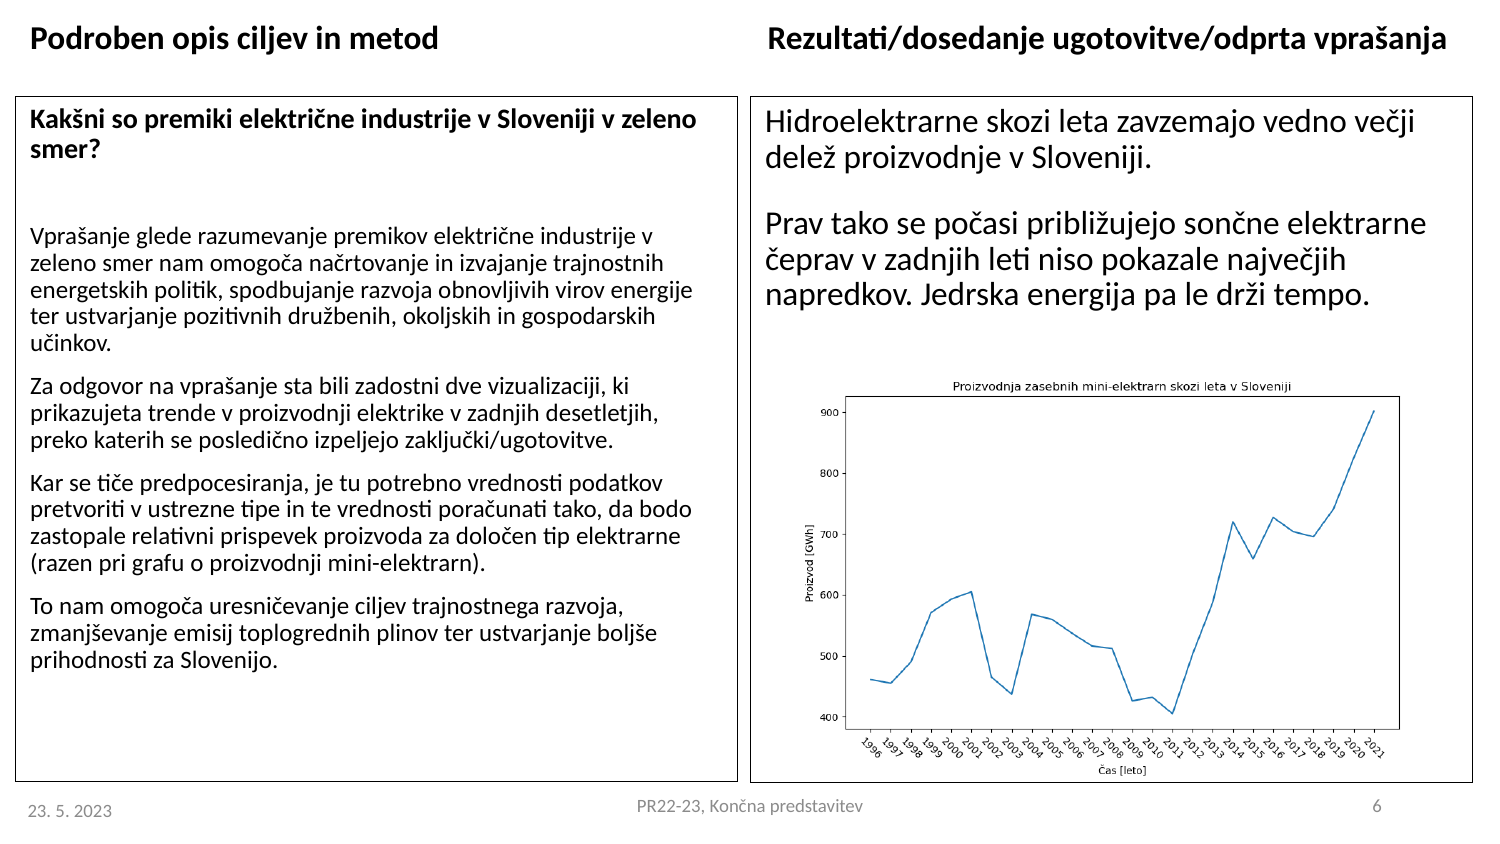

Podroben opis ciljev in metod
Rezultati/dosedanje ugotovitve/odprta vprašanja
# Kakšni so premiki električne industrije v Sloveniji v zeleno smer?
Vprašanje glede razumevanje premikov električne industrije v zeleno smer nam omogoča načrtovanje in izvajanje trajnostnih energetskih politik, spodbujanje razvoja obnovljivih virov energije ter ustvarjanje pozitivnih družbenih, okoljskih in gospodarskih učinkov.
Za odgovor na vprašanje sta bili zadostni dve vizualizaciji, ki prikazujeta trende v proizvodnji elektrike v zadnjih desetletjih, preko katerih se posledično izpeljejo zaključki/ugotovitve.
Kar se tiče predpocesiranja, je tu potrebno vrednosti podatkov pretvoriti v ustrezne tipe in te vrednosti poračunati tako, da bodo zastopale relativni prispevek proizvoda za določen tip elektrarne (razen pri grafu o proizvodnji mini-elektrarn).
To nam omogoča uresničevanje ciljev trajnostnega razvoja, zmanjševanje emisij toplogrednih plinov ter ustvarjanje boljše prihodnosti za Slovenijo.
Hidroelektrarne skozi leta zavzemajo vedno večji delež proizvodnje v Sloveniji.
Prav tako se počasi približujejo sončne elektrarne čeprav v zadnjih leti niso pokazale največjih napredkov. Jedrska energija pa le drži tempo.
PR22-23, Končna predstavitev
6
23. 5. 2023